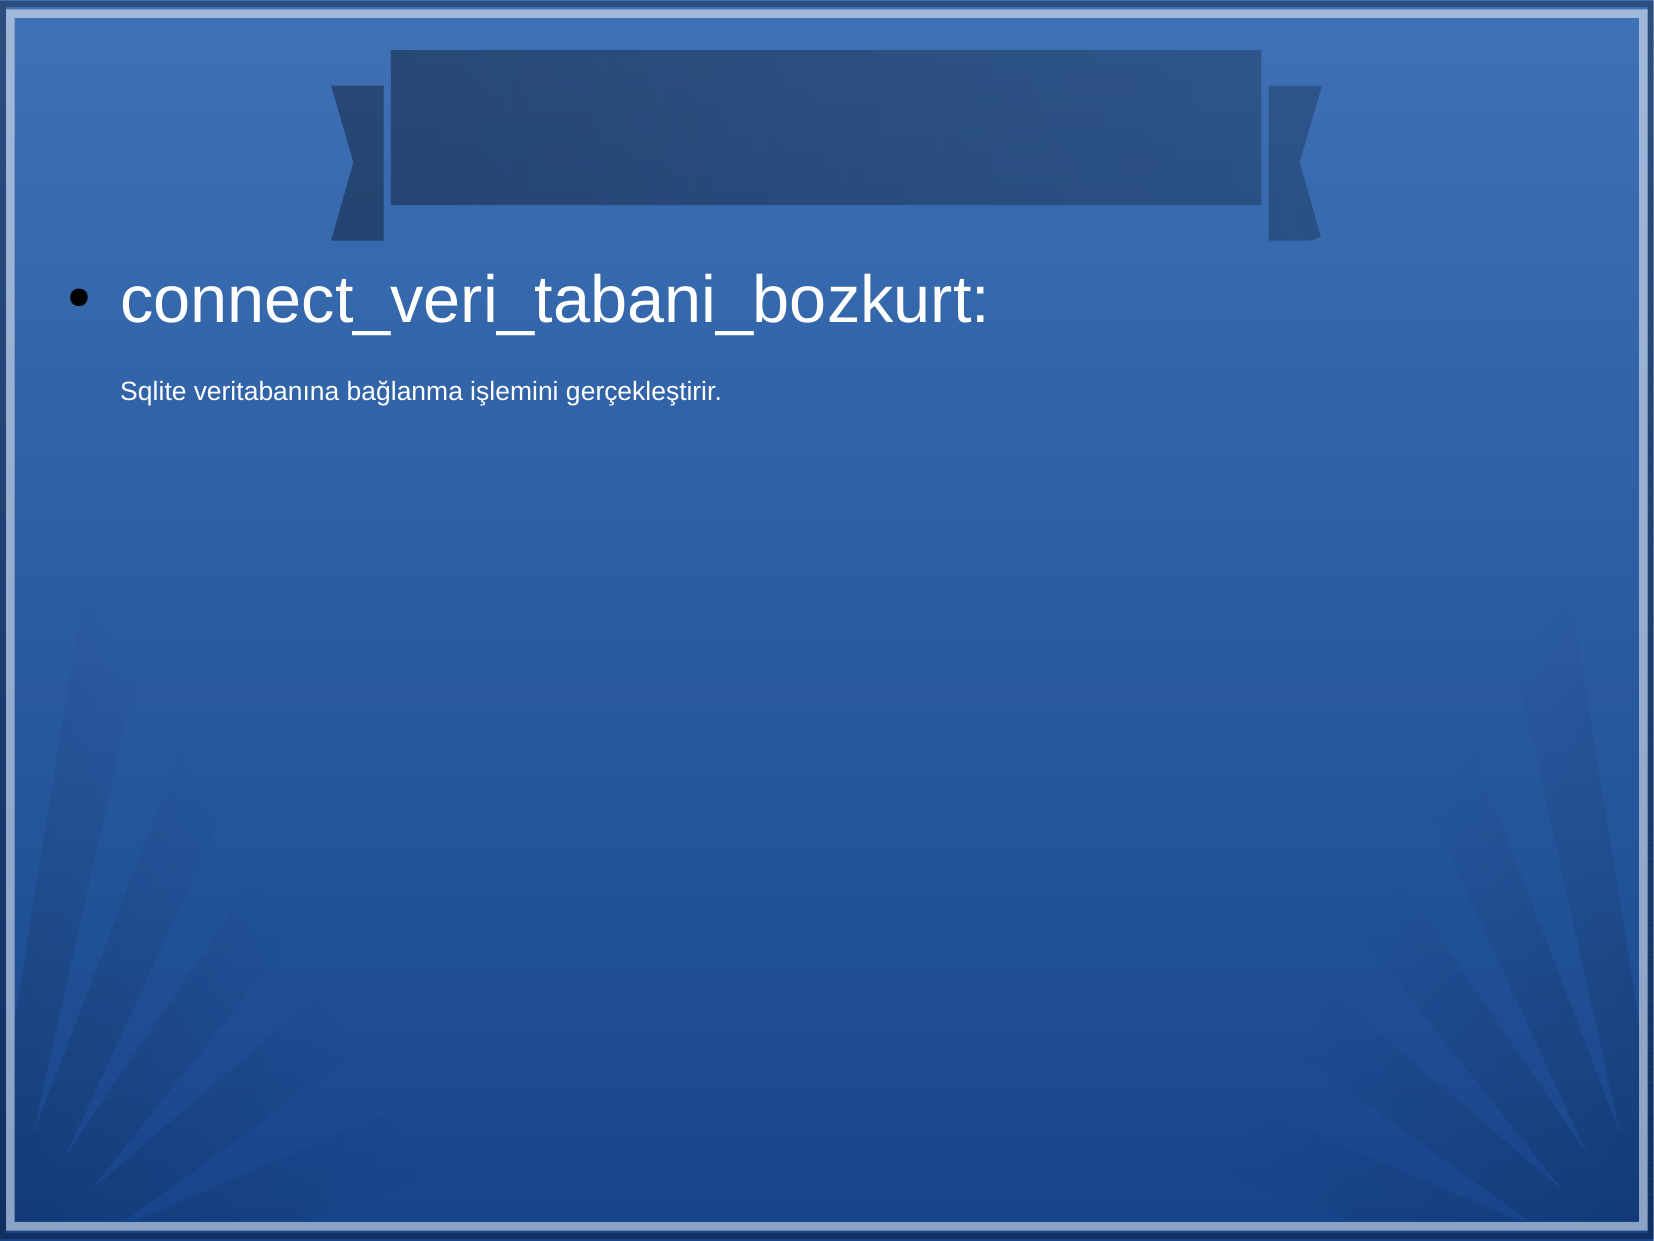

# connect_veri_tabani_bozkurt:
Sqlite veritabanına bağlanma işlemini gerçekleştirir.